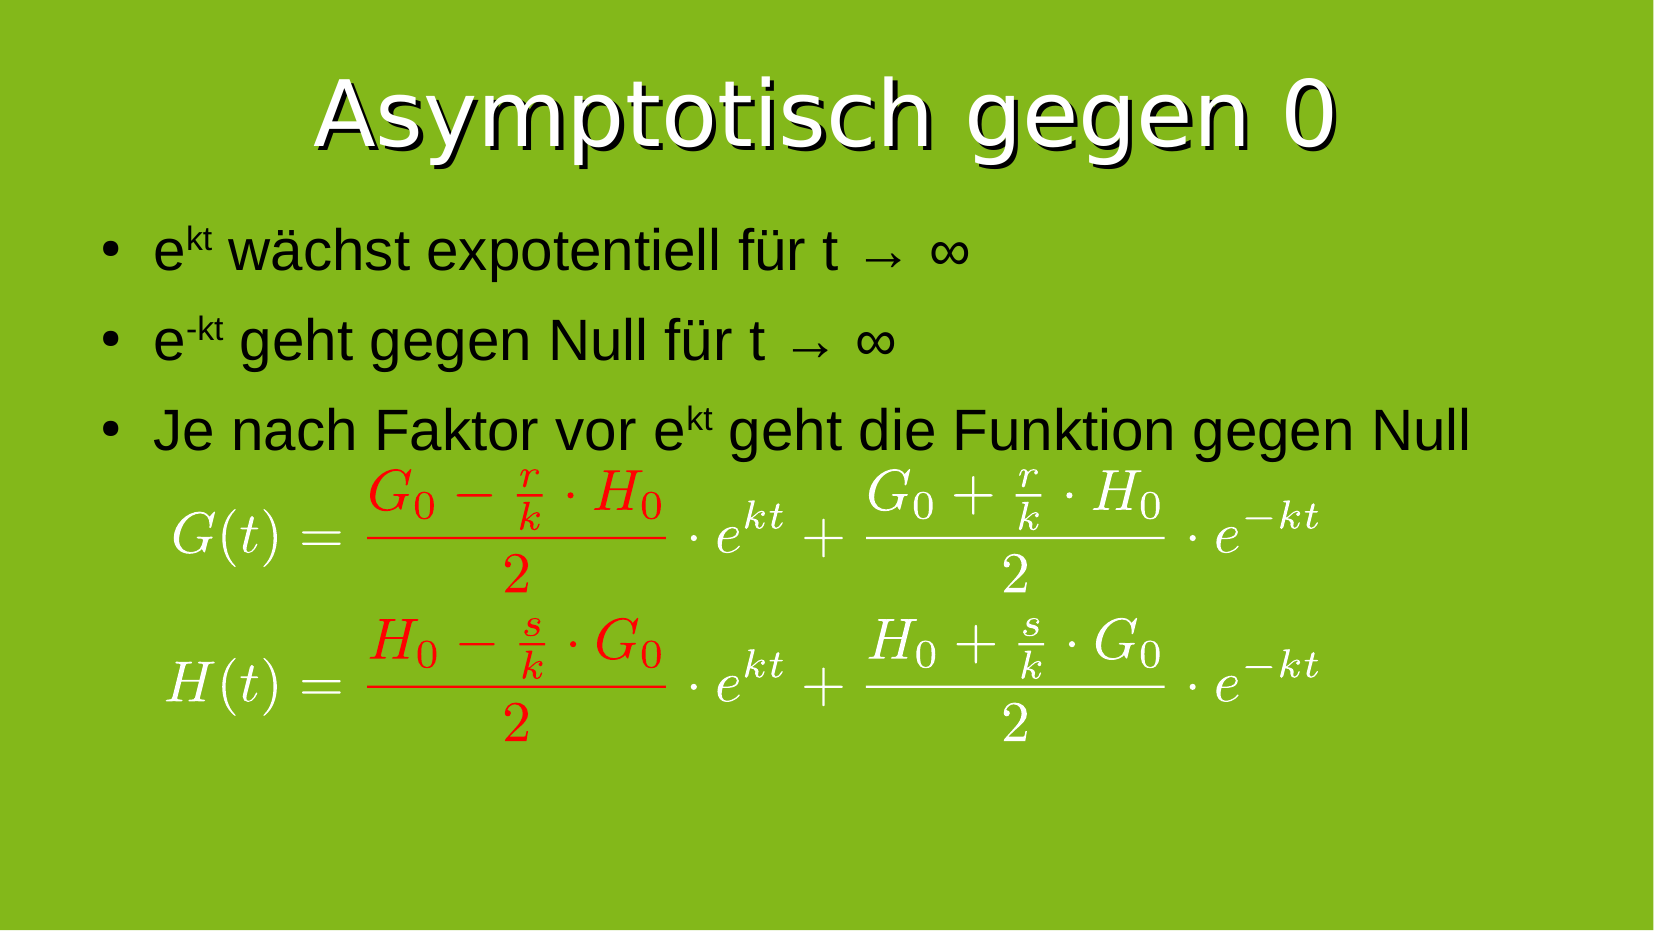

# Asymptotisch gegen 0
ekt wächst expotentiell für t → ∞
e-kt geht gegen Null für t → ∞
Je nach Faktor vor ekt geht die Funktion gegen Null